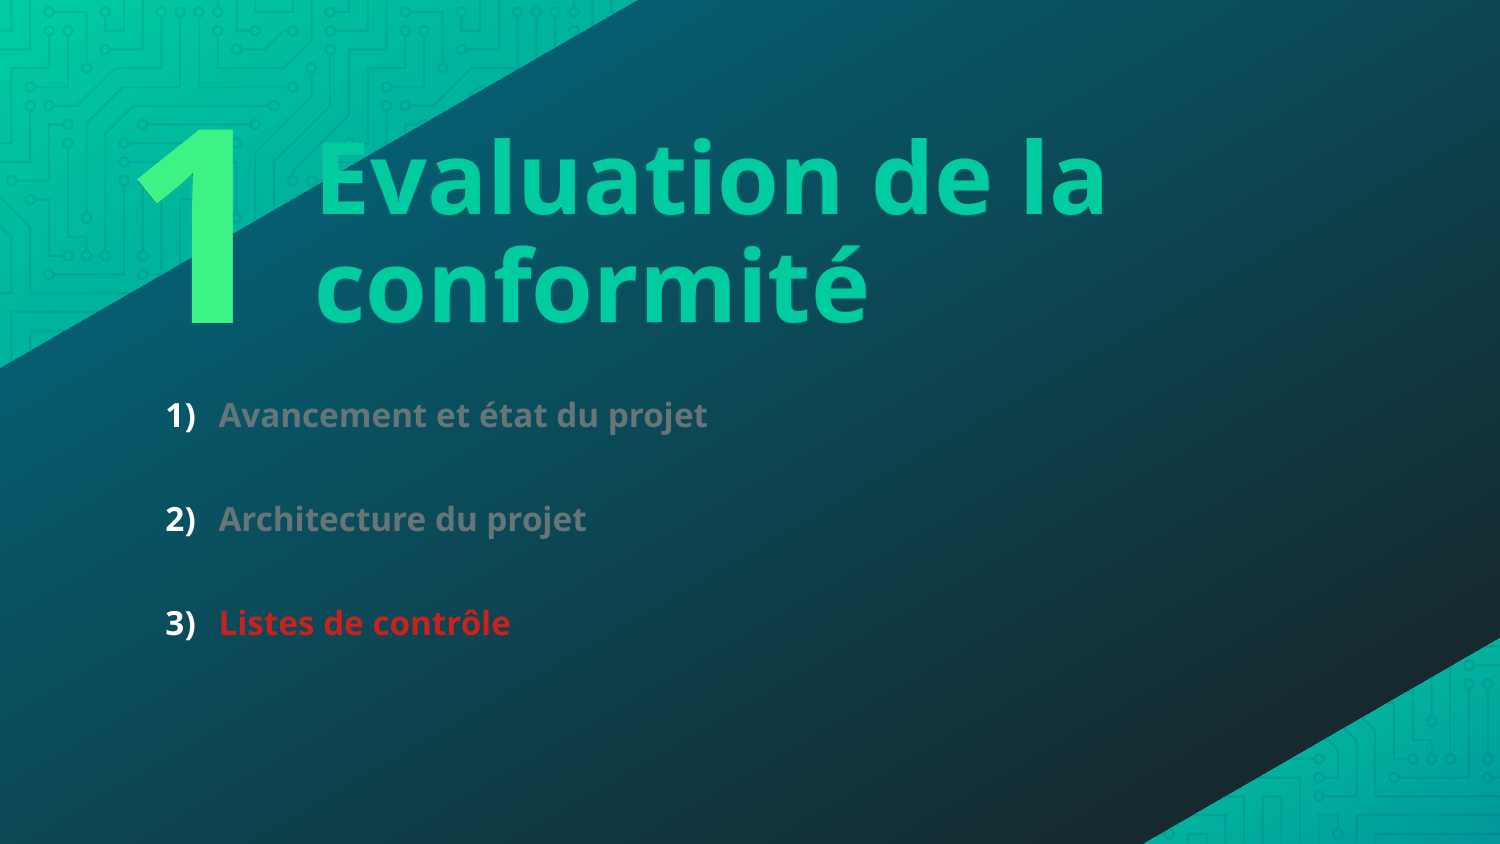

Evaluation de la conformité
1
# Avancement et état du projet
Architecture du projet
Listes de contrôle